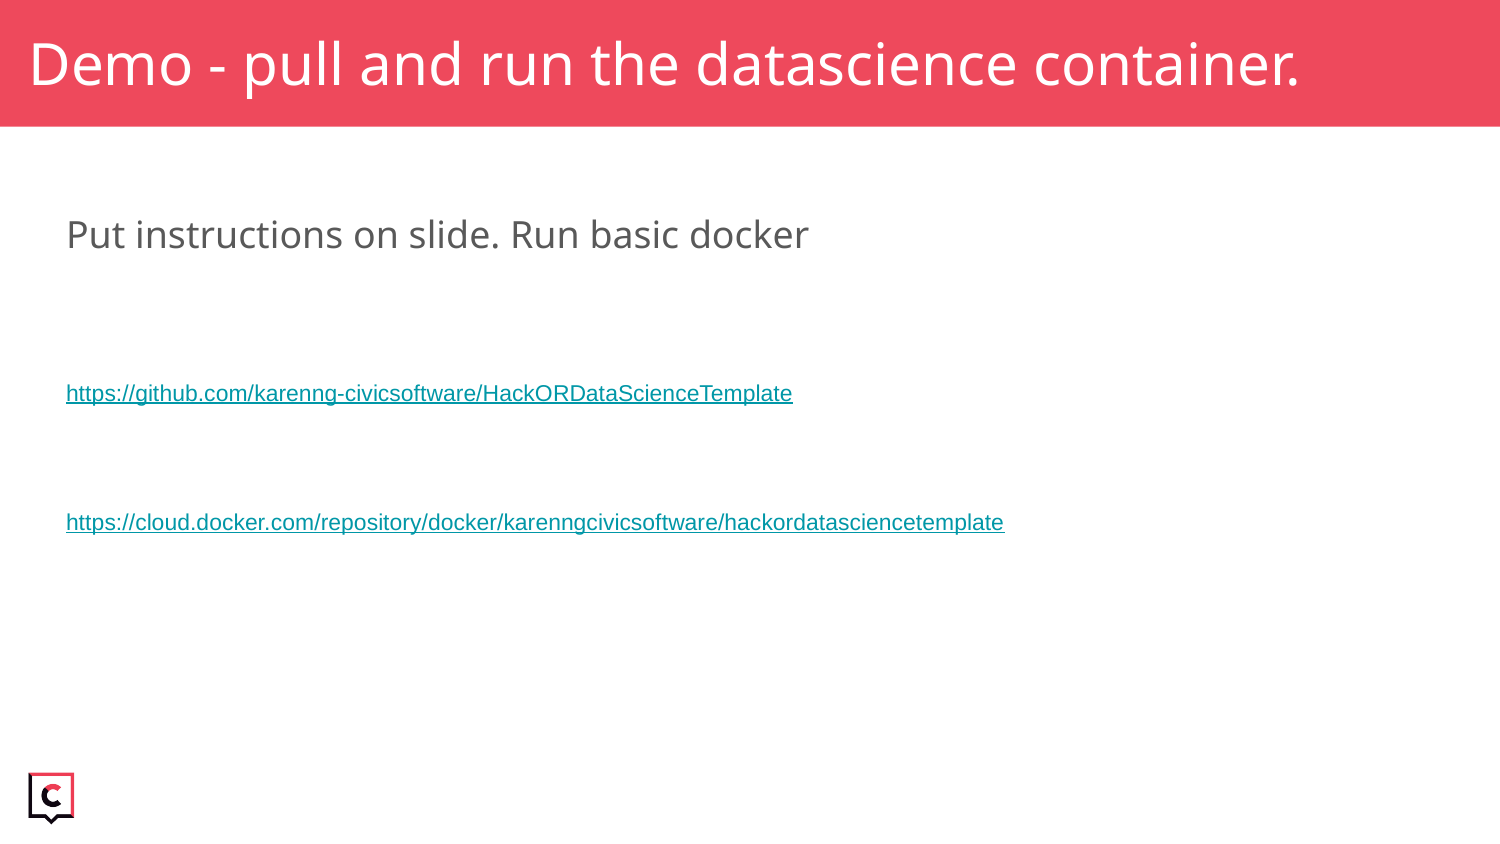

# Demo - pull and run the datascience container.
Put instructions on slide. Run basic docker
https://github.com/karenng-civicsoftware/HackORDataScienceTemplate
https://cloud.docker.com/repository/docker/karenngcivicsoftware/hackordatasciencetemplate